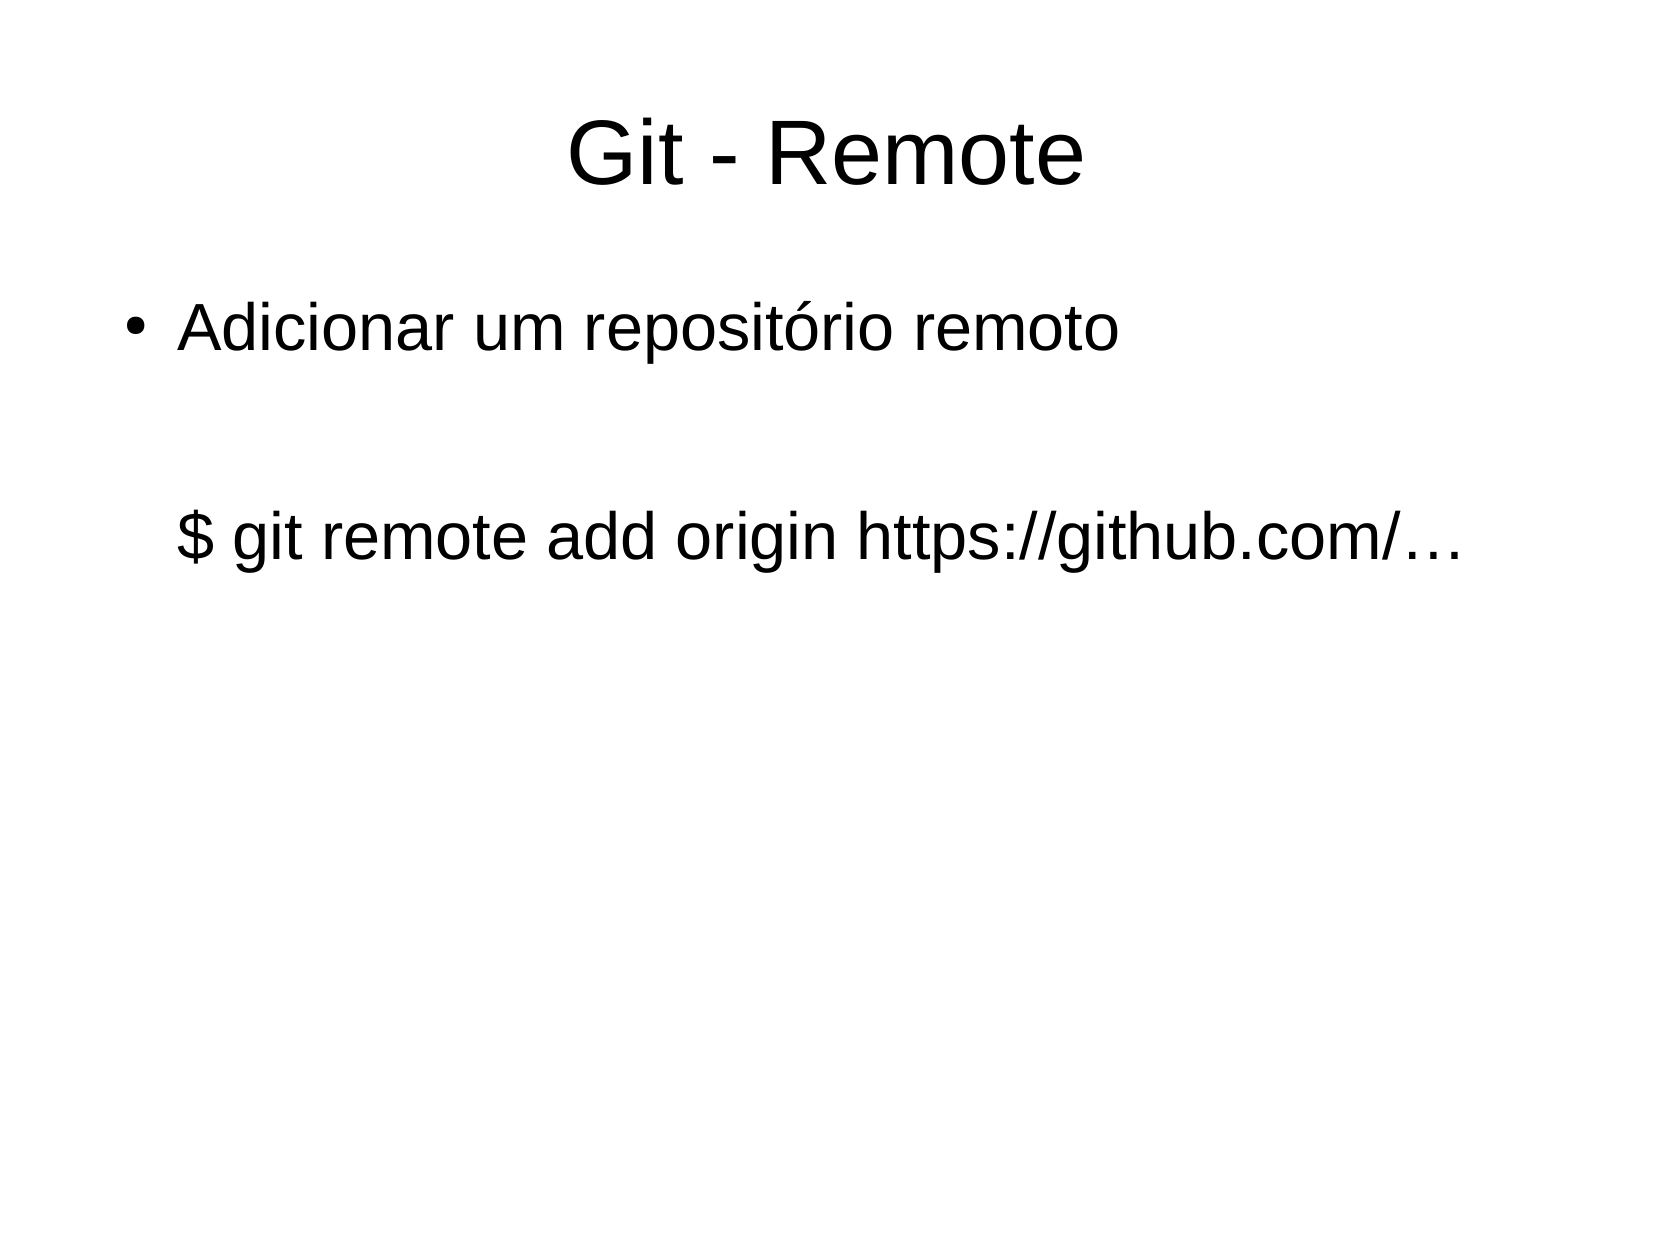

# Git - Remote
Adicionar um repositório remoto
$ git remote add origin https://github.com/…